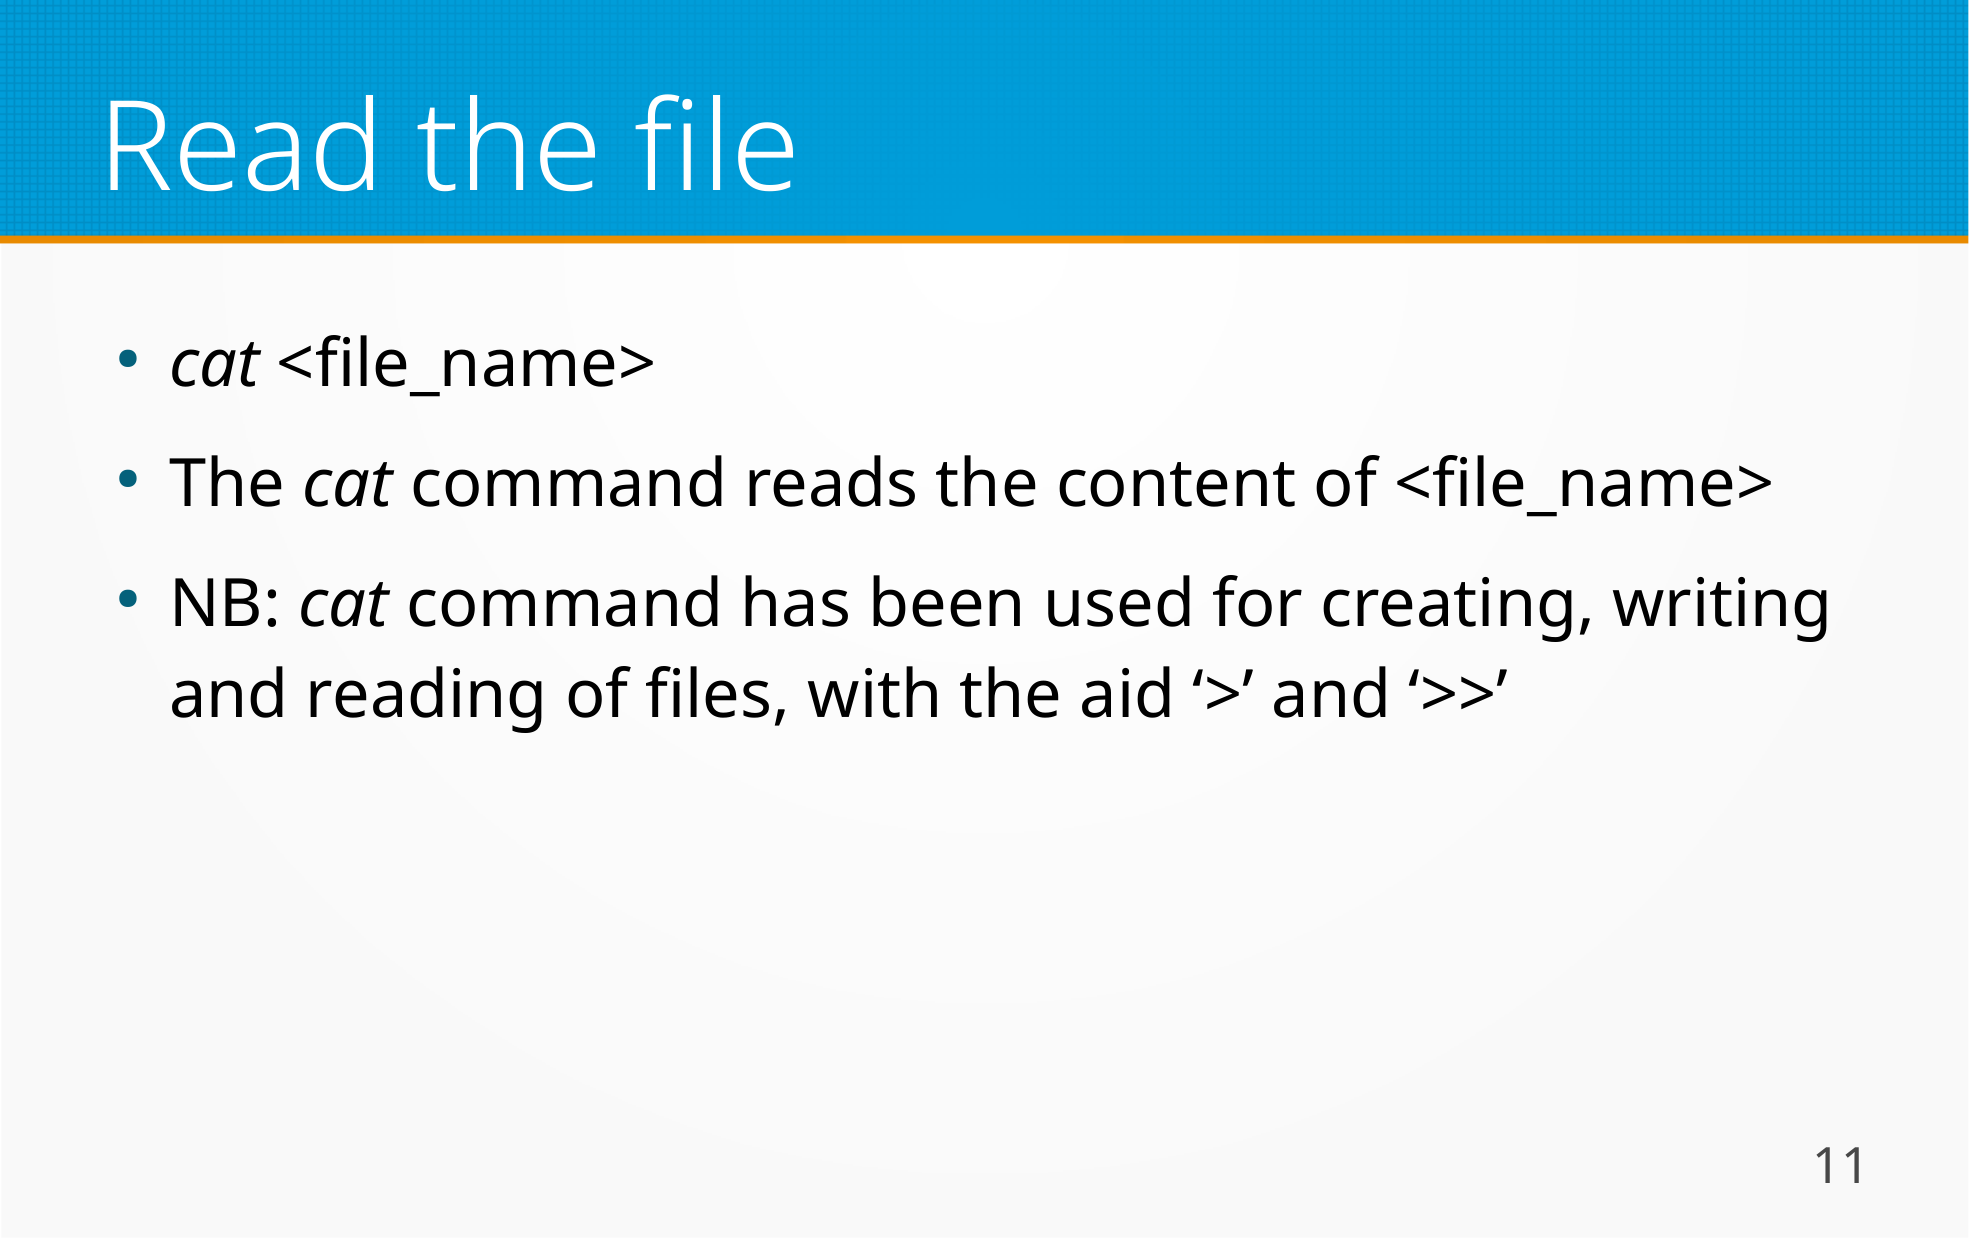

# Read the file
cat <file_name>
The cat command reads the content of <file_name>
NB: cat command has been used for creating, writing and reading of files, with the aid ‘>’ and ‘>>’
11